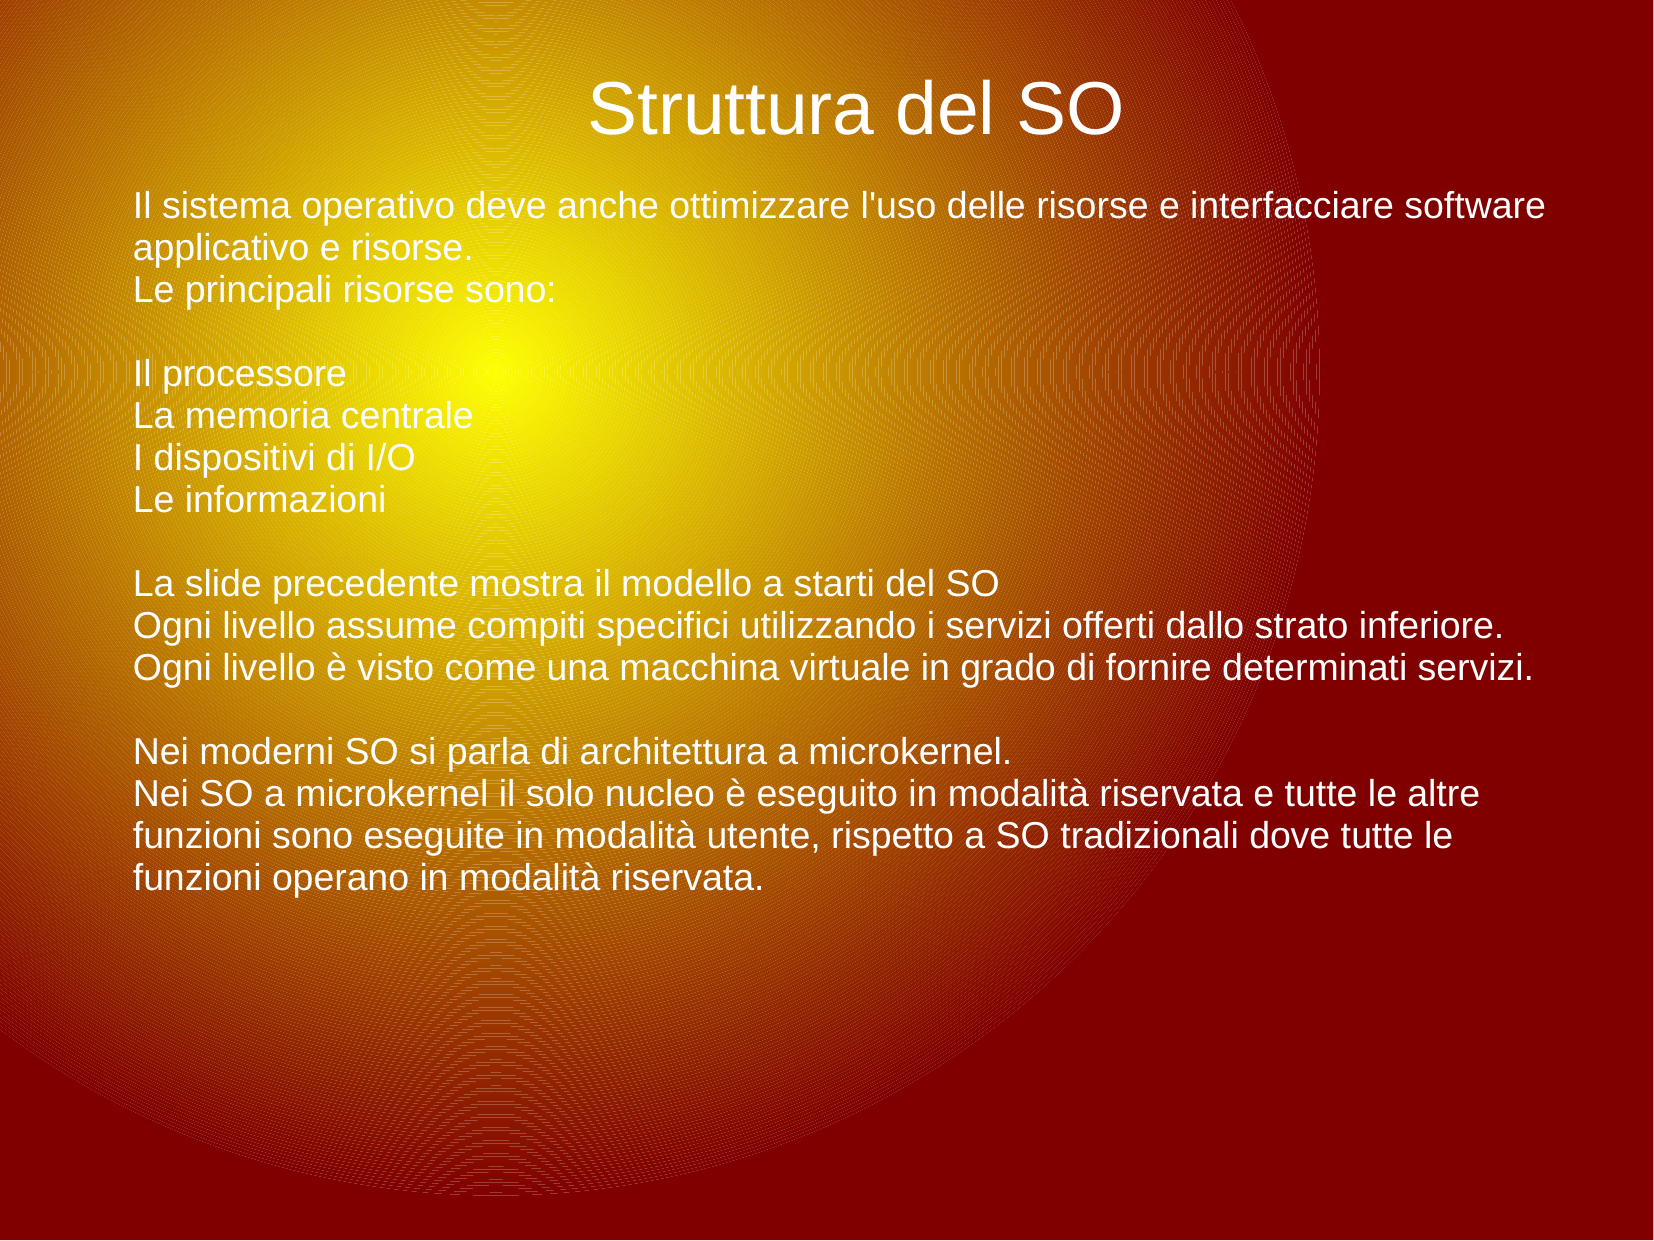

Struttura del SO
Il sistema operativo deve anche ottimizzare l'uso delle risorse e interfacciare software applicativo e risorse.
Le principali risorse sono:
Il processore
La memoria centrale
I dispositivi di I/O
Le informazioni
La slide precedente mostra il modello a starti del SO
Ogni livello assume compiti specifici utilizzando i servizi offerti dallo strato inferiore.
Ogni livello è visto come una macchina virtuale in grado di fornire determinati servizi.
Nei moderni SO si parla di architettura a microkernel.
Nei SO a microkernel il solo nucleo è eseguito in modalità riservata e tutte le altre funzioni sono eseguite in modalità utente, rispetto a SO tradizionali dove tutte le funzioni operano in modalità riservata.